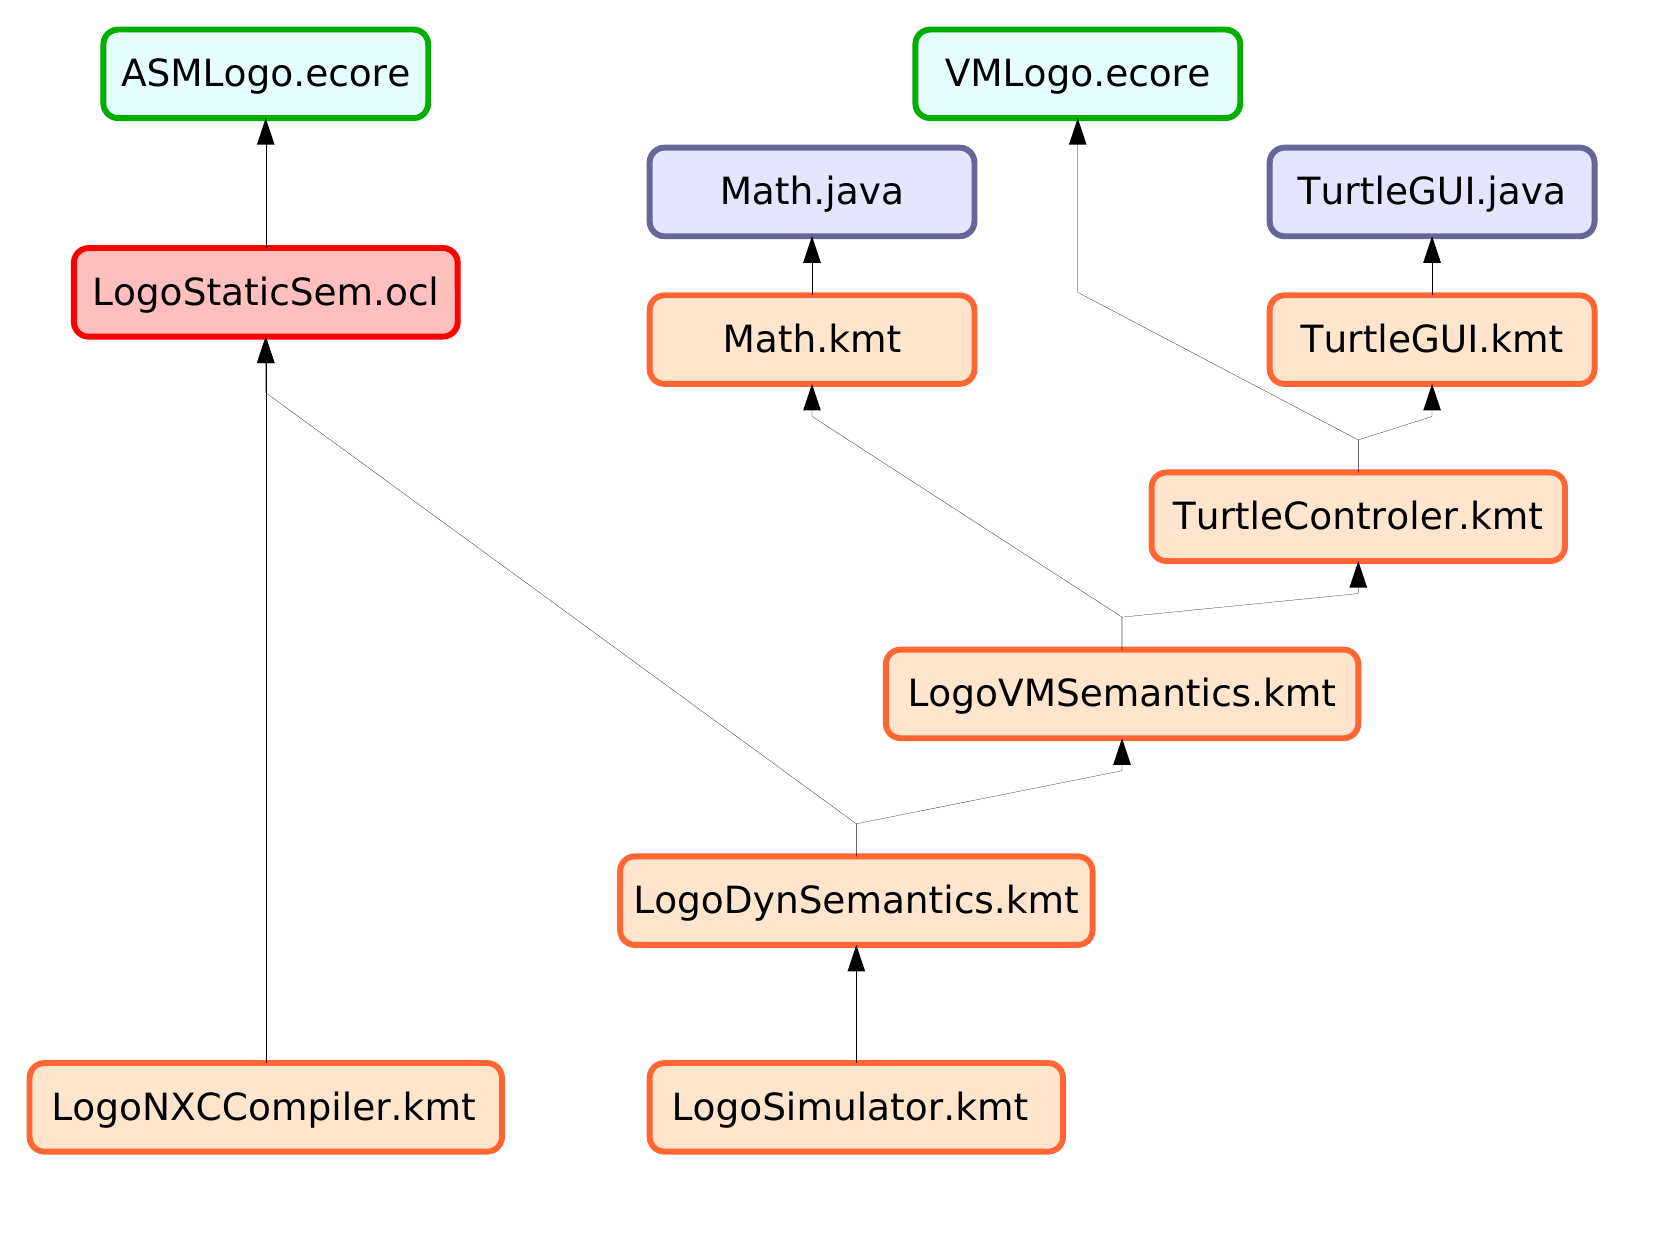

ASMLogo.ecore
VMLogo.ecore
Math.java
TurtleGUI.java
LogoStaticSem.ocl
Math.kmt
TurtleGUI.kmt
TurtleControler.kmt
LogoVMSemantics.kmt
LogoDynSemantics.kmt
LogoNXCCompiler.kmt
LogoSimulator.kmt